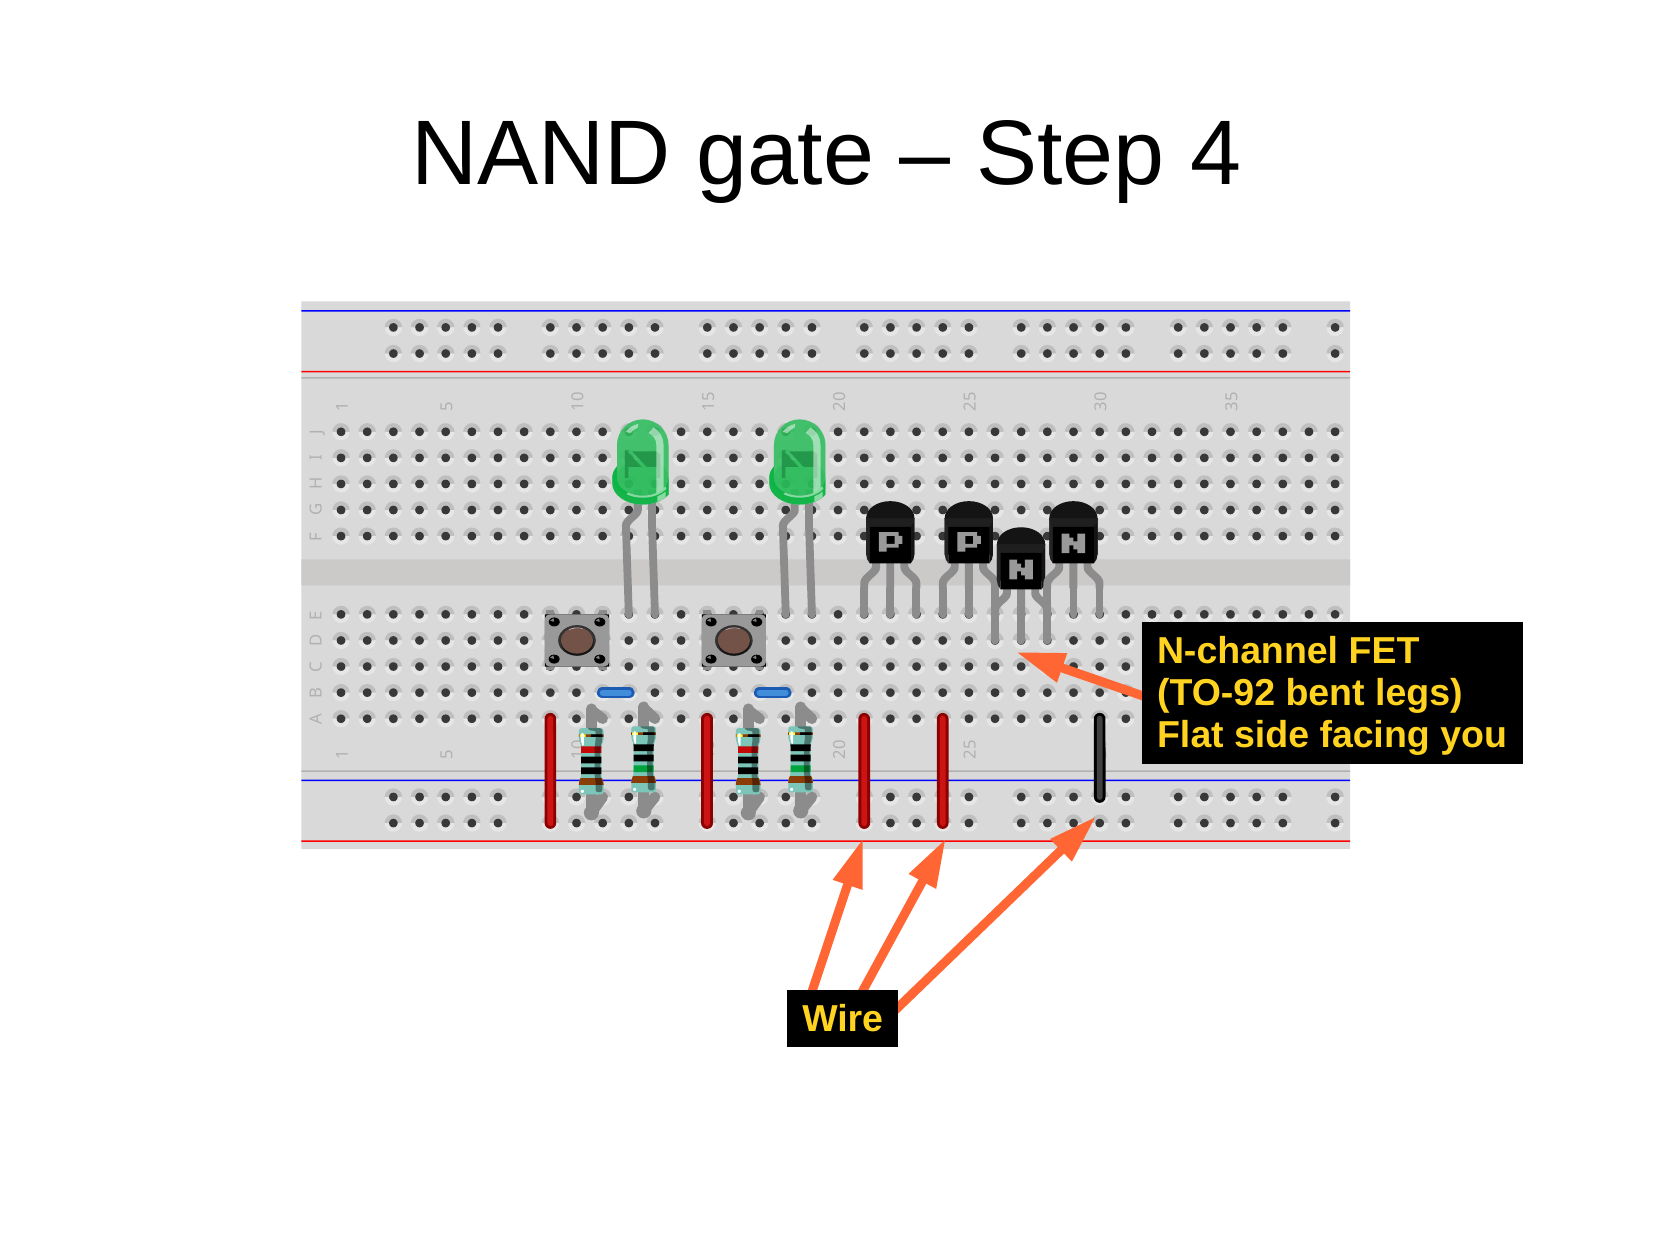

# NAND gate – Step 4
N-channel FET
(TO-92 bent legs)
Flat side facing you
Wire